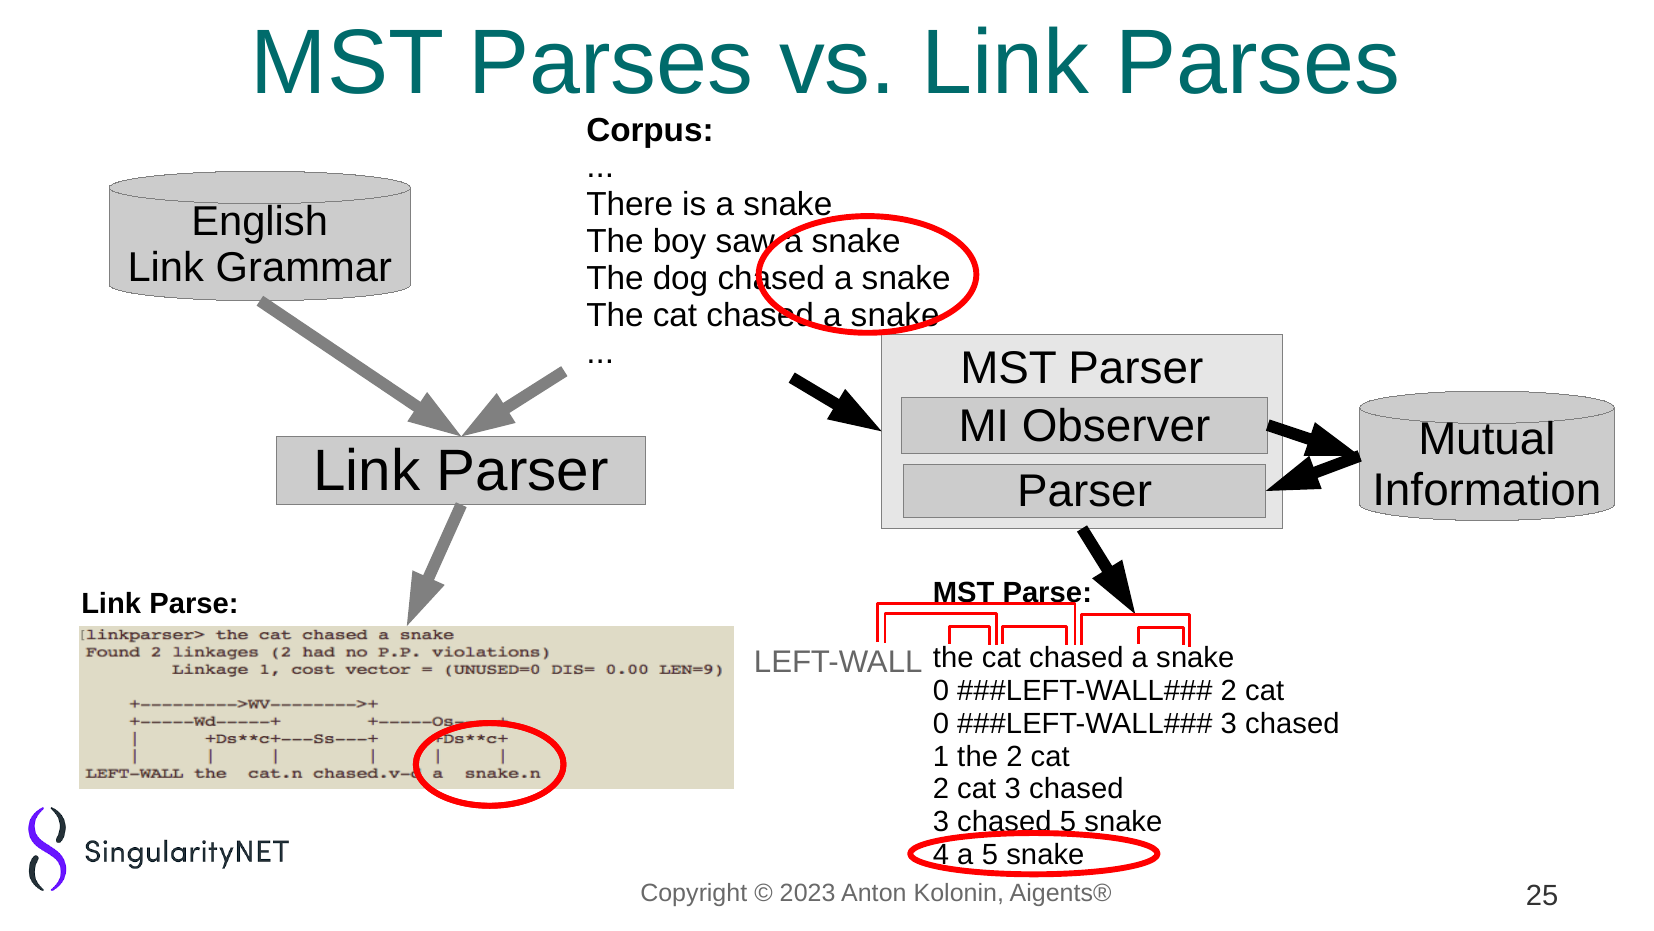

MST Parses vs. Link Parses
Corpus:
...
There is a snake
The boy saw a snake
The dog chased a snake
The cat chased a snake
...
English
Grammar
English
Link Grammar
MST Parser
Mutual
Information
MI Observer
Link Parser
Parser
MST Parse:
the cat chased a snake
0 ###LEFT-WALL### 2 cat
0 ###LEFT-WALL### 3 chased
1 the 2 cat
2 cat 3 chased
3 chased 5 snake
4 a 5 snake
Link Parse:
LEFT-WALL
Copyright © 2023 Anton Kolonin, Aigents®
25